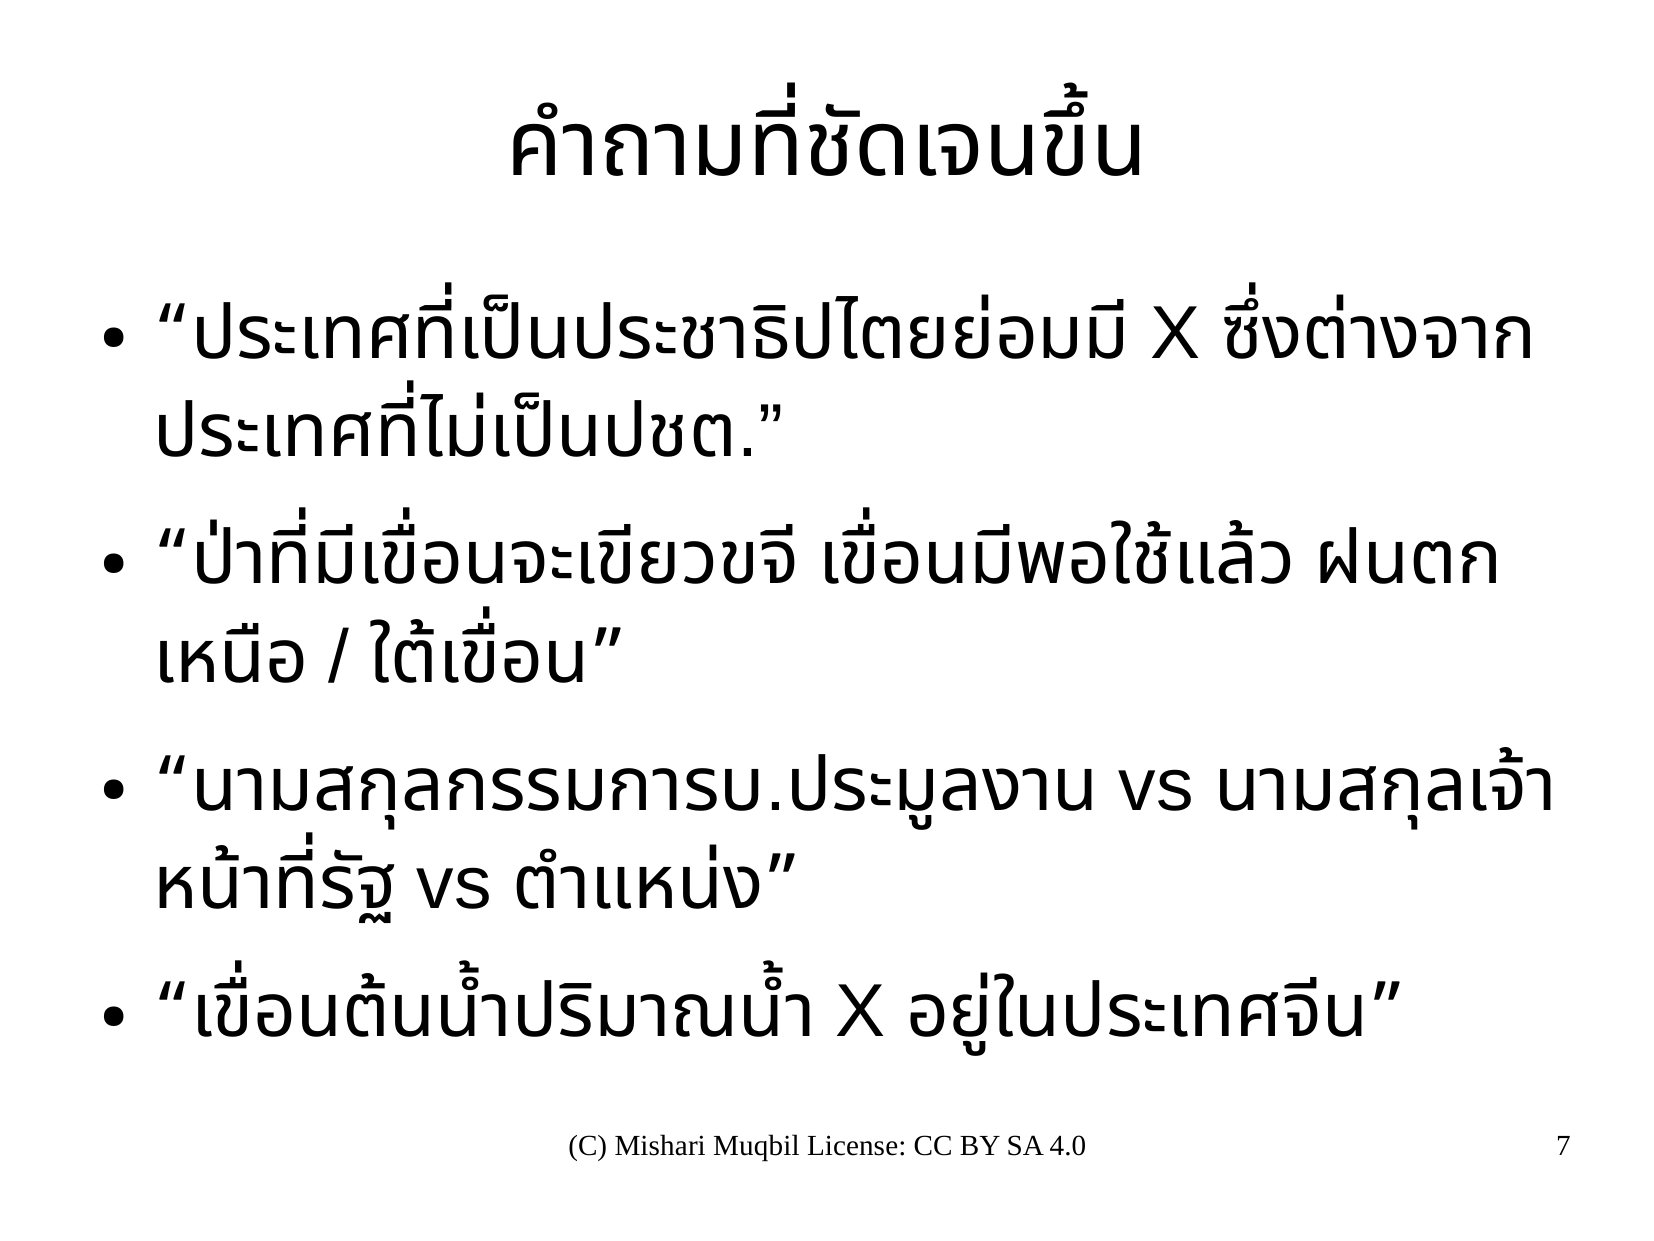

# คำถามที่ชัดเจนขึ้น
“ประเทศที่เป็นประชาธิปไตยย่อมมี X ซึ่งต่างจากประเทศที่ไม่เป็นปชต.”
“ป่าที่มีเขื่อนจะเขียวขจี เขื่อนมีพอใช้แล้ว ฝนตกเหนือ / ใต้เขื่อน”
“นามสกุลกรรมการบ.ประมูลงาน vs นามสกุลเจ้าหน้าที่รัฐ vs ตำแหน่ง”
“เขื่อนต้นน้ำปริมาณน้ำ X อยู่ในประเทศจีน”
(C) Mishari Muqbil License: CC BY SA 4.0
7